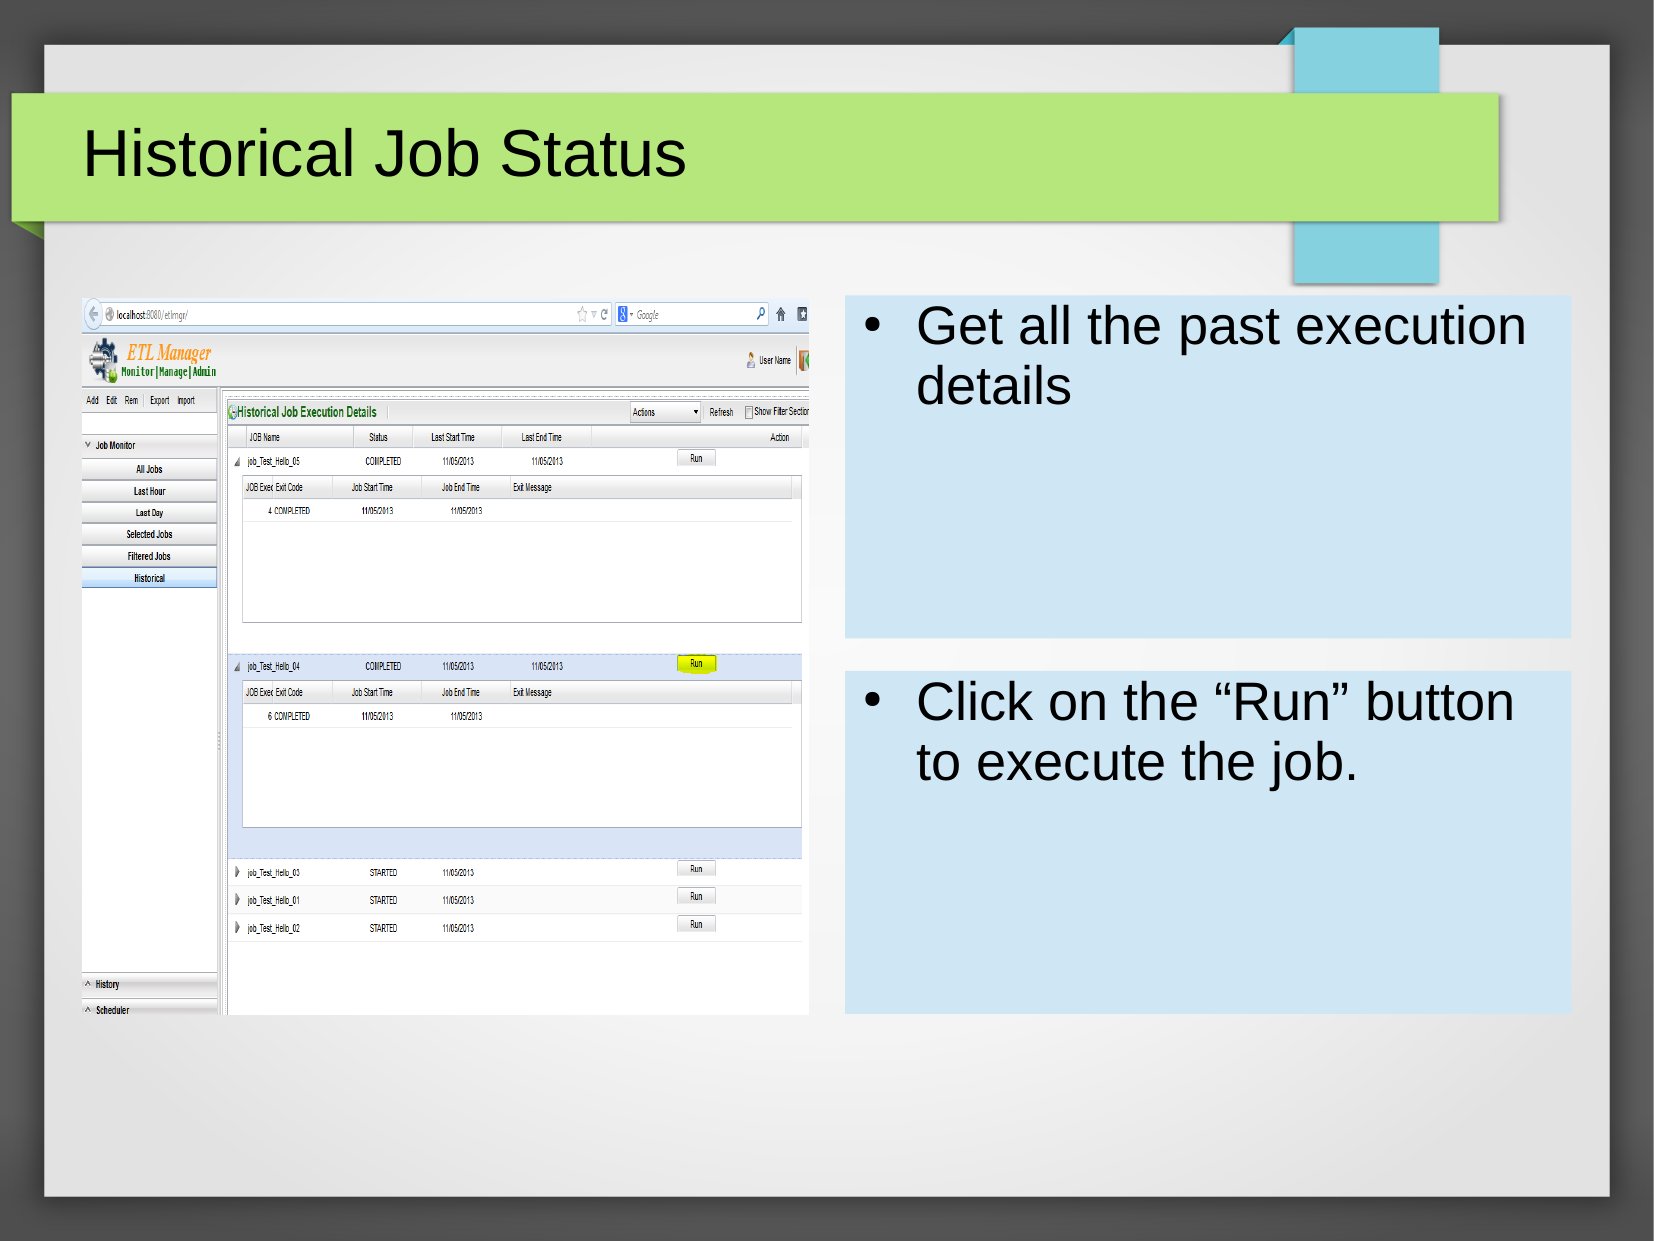

# Historical Job Status
Get all the past execution details
Click on the “Run” button to execute the job.